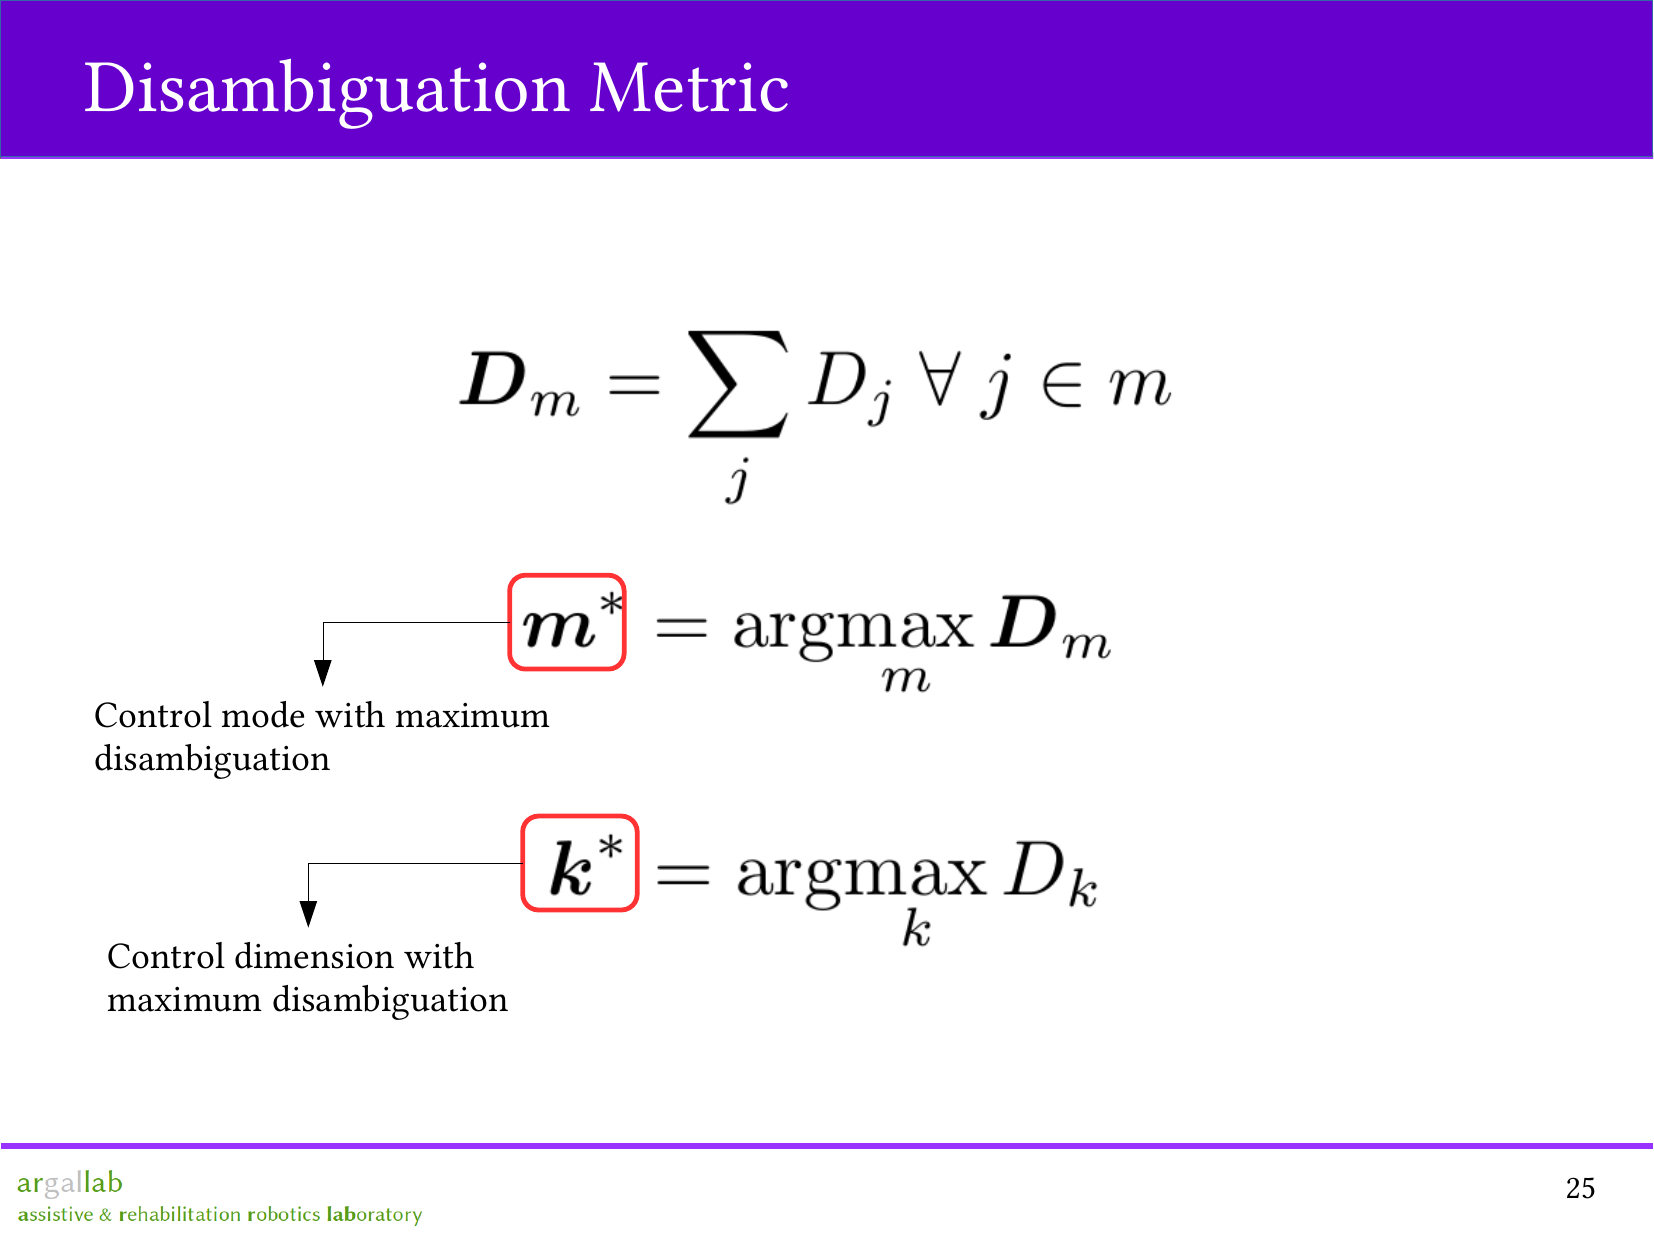

Disambiguation Metric
Control mode with maximum
disambiguation
Control dimension with
maximum disambiguation